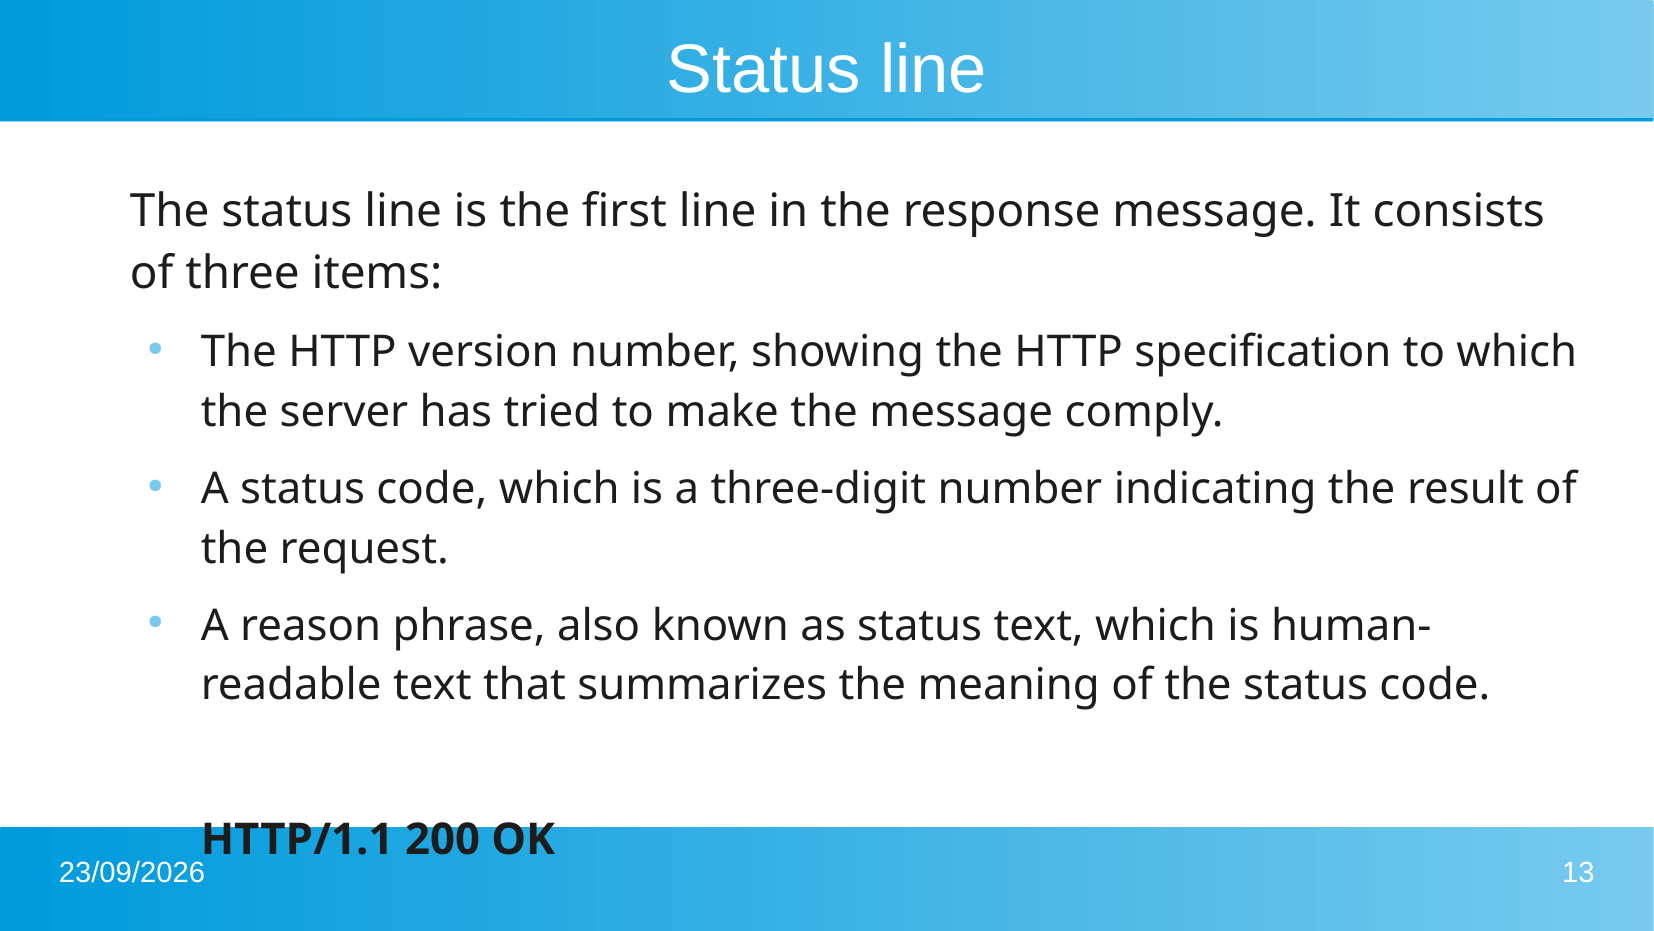

# Status line
The status line is the first line in the response message. It consists of three items:
The HTTP version number, showing the HTTP specification to which the server has tried to make the message comply.
A status code, which is a three-digit number indicating the result of the request.
A reason phrase, also known as status text, which is human-readable text that summarizes the meaning of the status code.
HTTP/1.1 200 OK
13